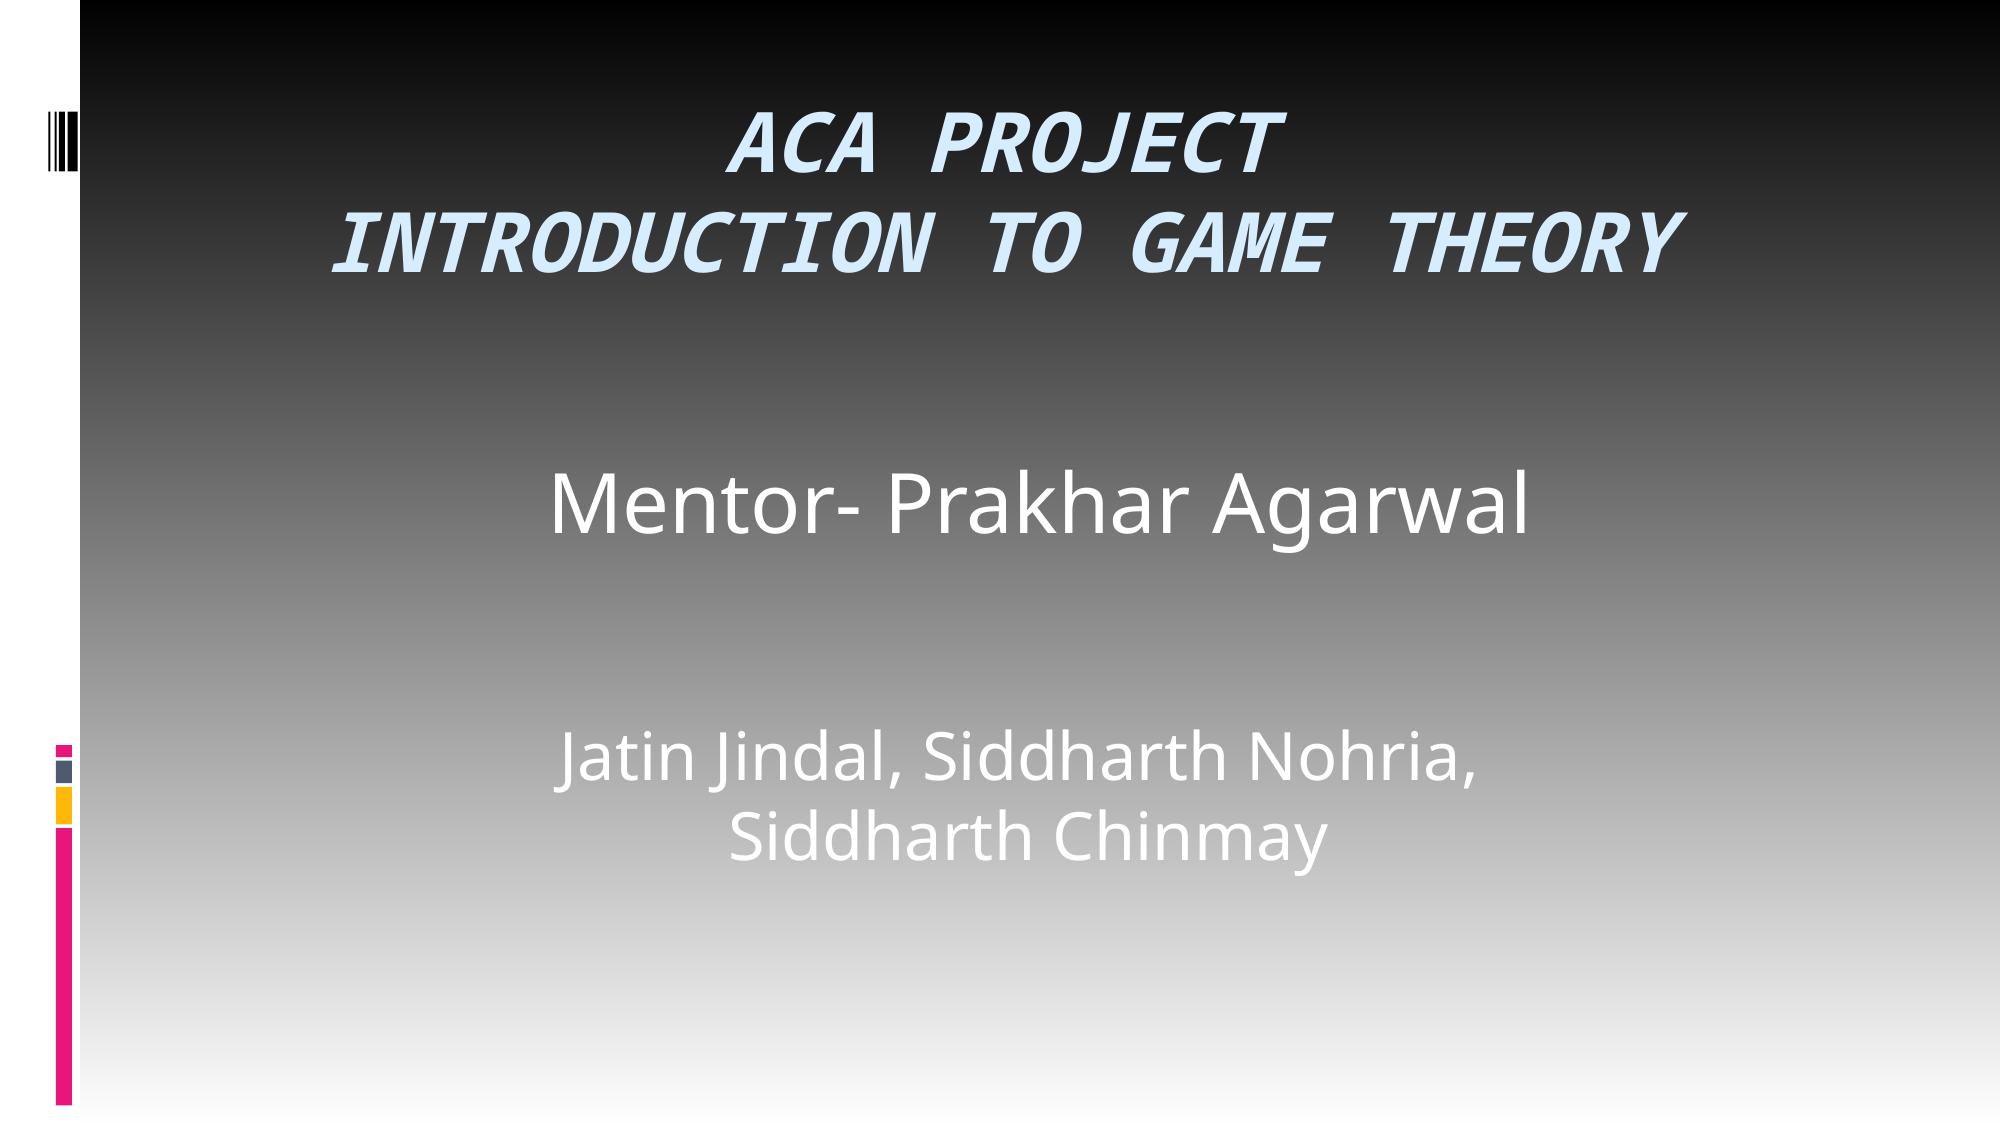

# ACA Project Introduction to Game theory
Mentor- Prakhar Agarwal
Jatin Jindal, Siddharth Nohria,
Siddharth Chinmay